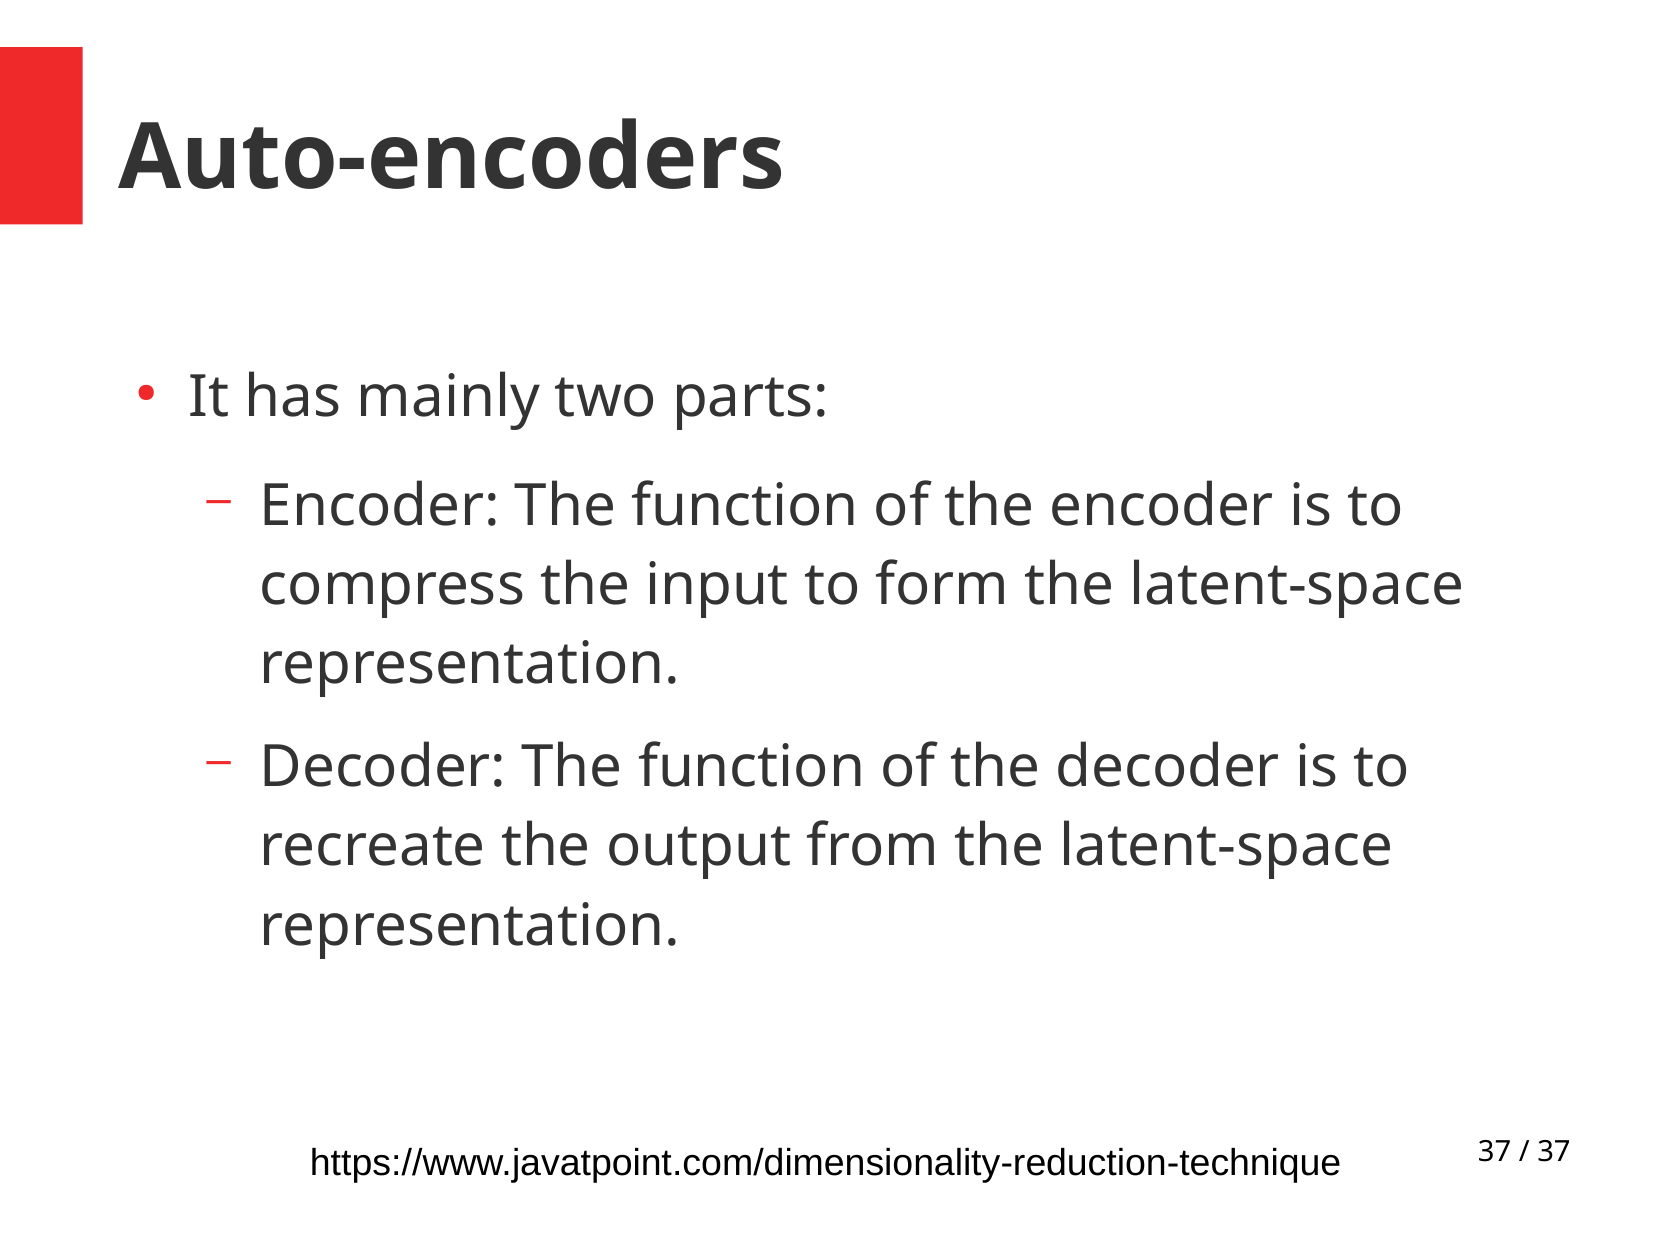

# Auto-encoders
It has mainly two parts:
Encoder: The function of the encoder is to compress the input to form the latent-space representation.
Decoder: The function of the decoder is to recreate the output from the latent-space representation.
37
https://www.javatpoint.com/dimensionality-reduction-technique